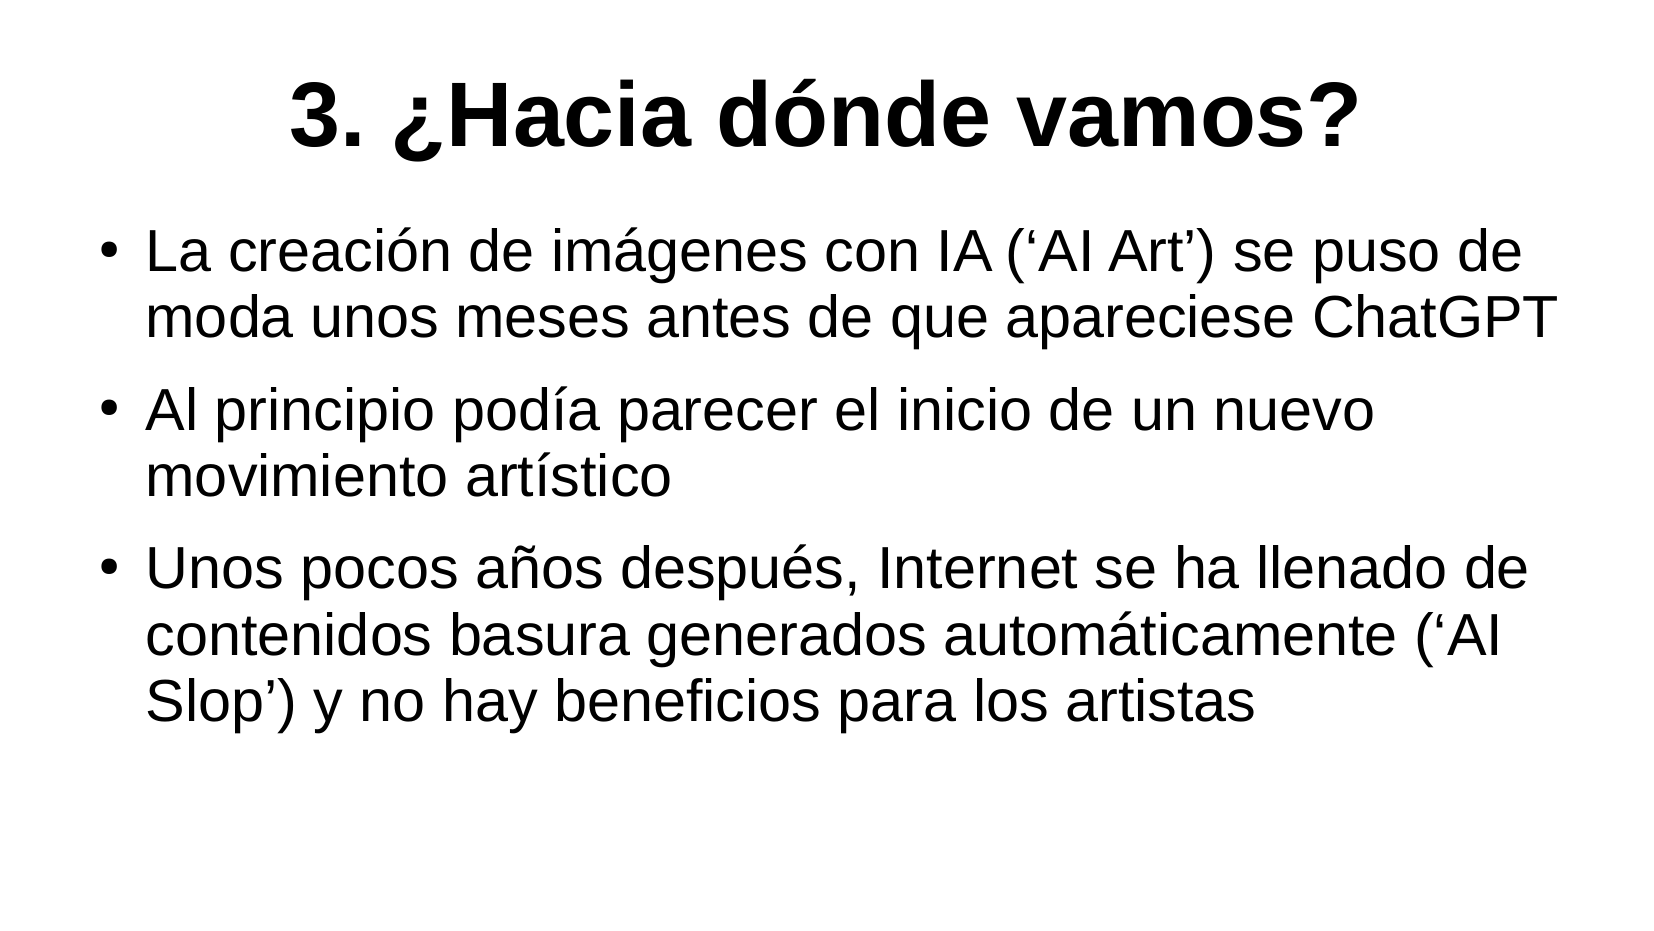

# 3. ¿Hacia dónde vamos?
La creación de imágenes con IA (‘AI Art’) se puso de moda unos meses antes de que apareciese ChatGPT
Al principio podía parecer el inicio de un nuevo movimiento artístico
Unos pocos años después, Internet se ha llenado de contenidos basura generados automáticamente (‘AI Slop’) y no hay beneficios para los artistas